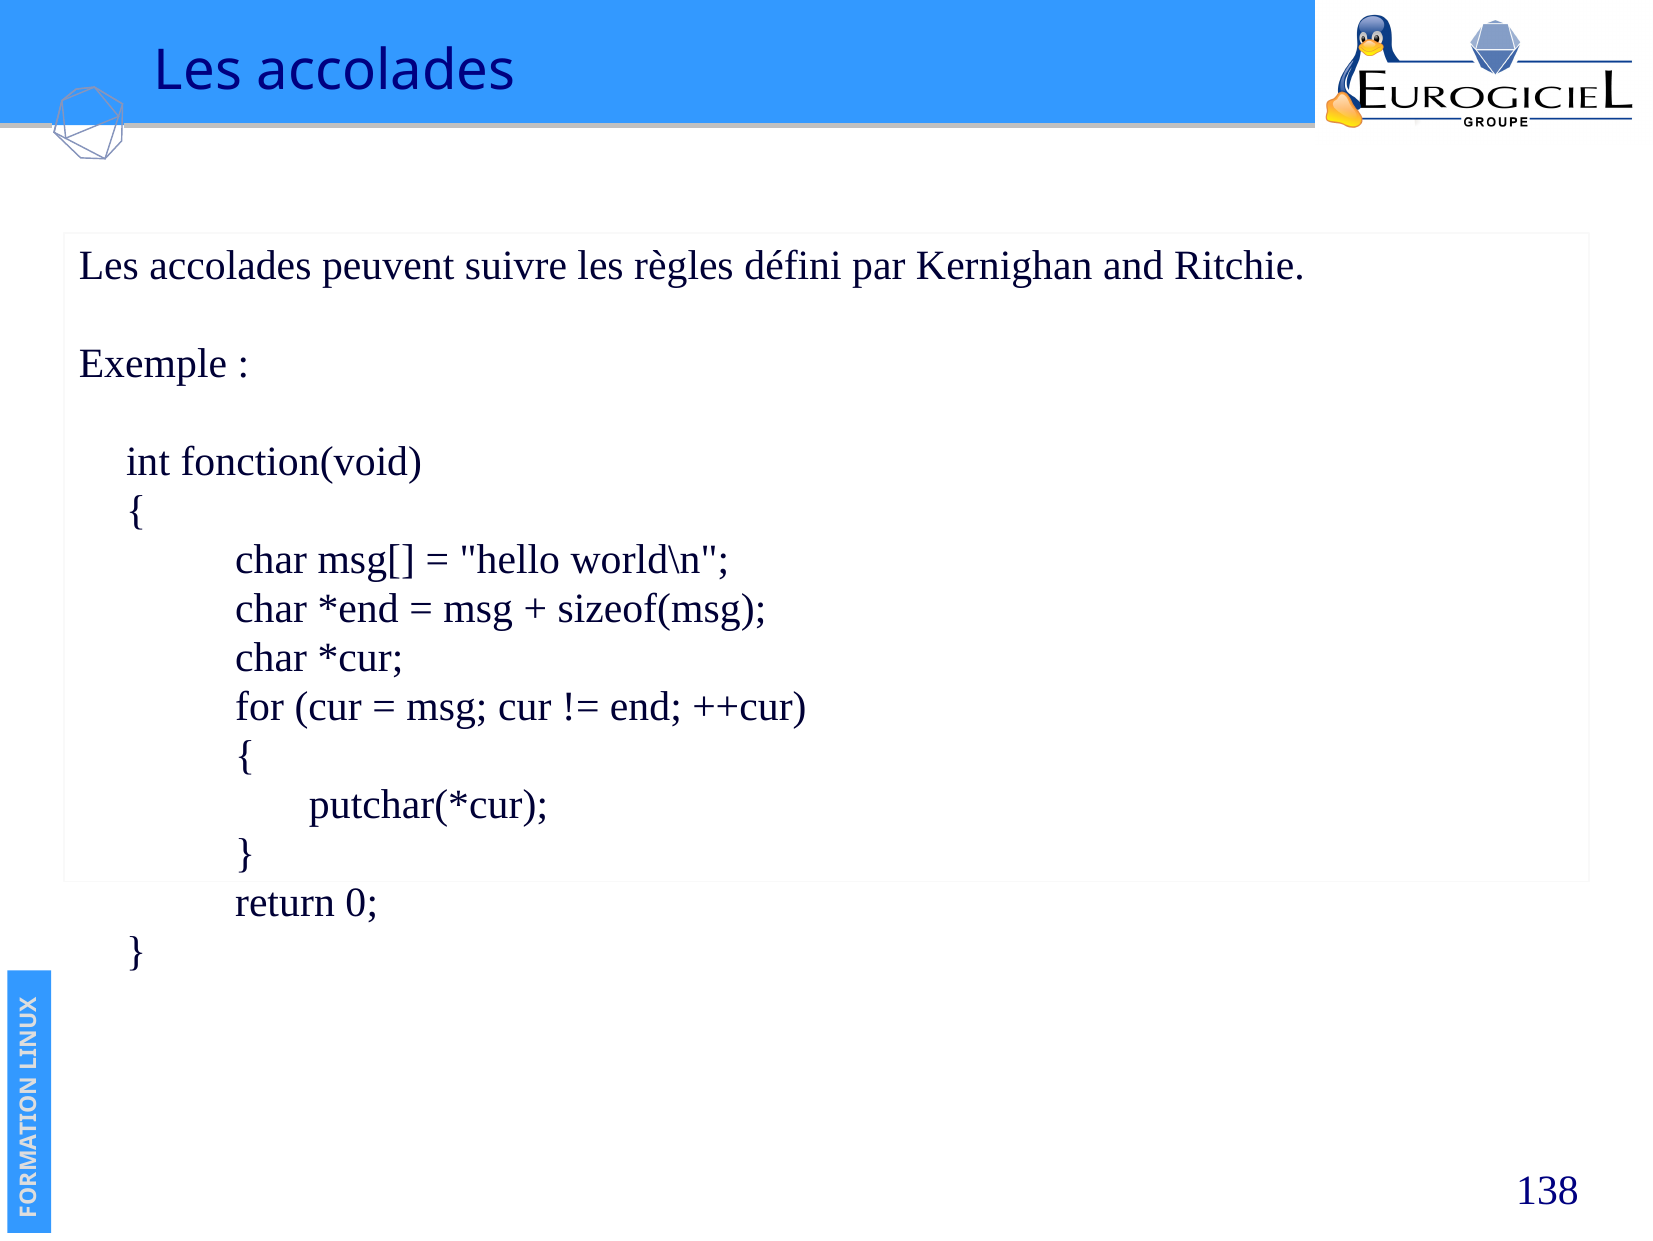

# Les accolades
Les accolades peuvent suivre les règles défini par Kernighan and Ritchie.
Exemple :
int fonction(void)
{
	char msg[] = "hello world\n";
	char *end = msg + sizeof(msg);
	char *cur;
	for (cur = msg; cur != end; ++cur)
	{
		putchar(*cur);
	}
	return 0;
}